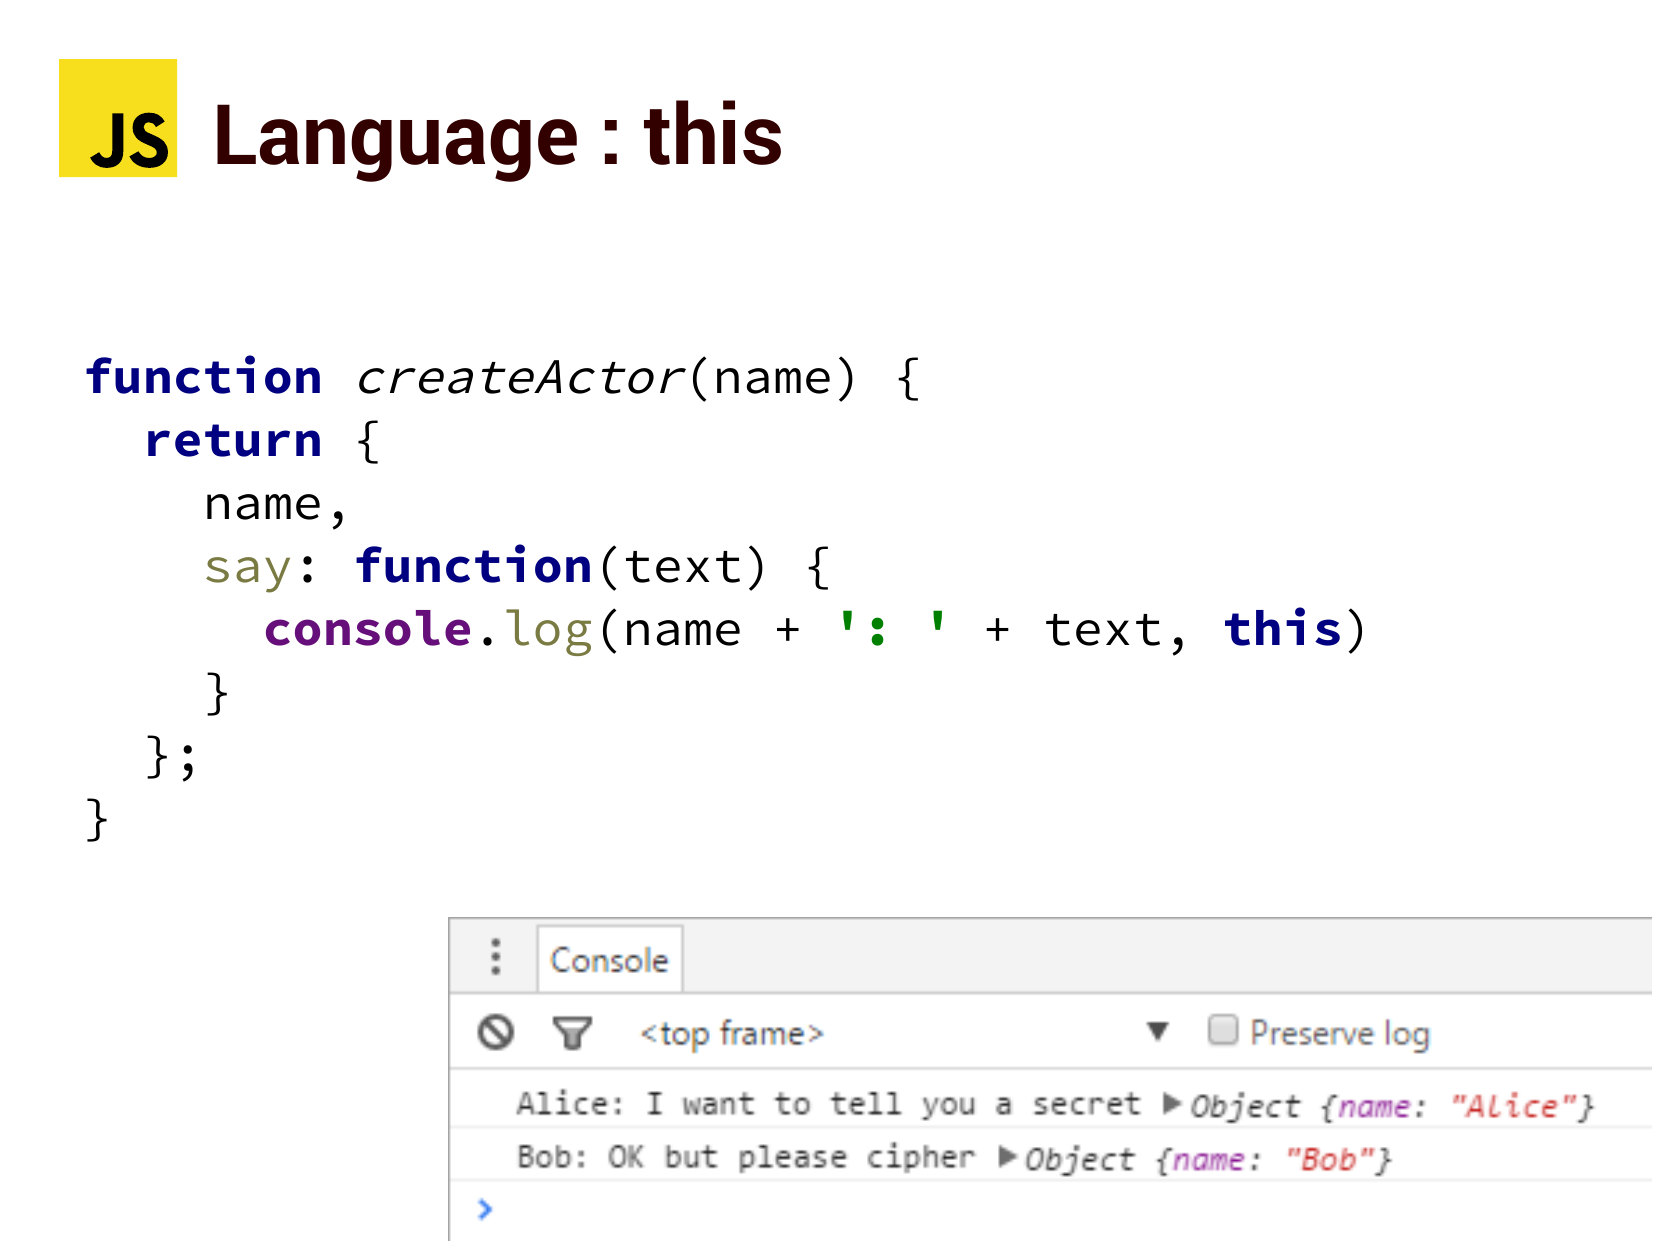

# Language : this
function createActor(name) {
 return {
 name,
 say: function(text) {
 console.log(name + ': ' + text, this)
 }
 };
}